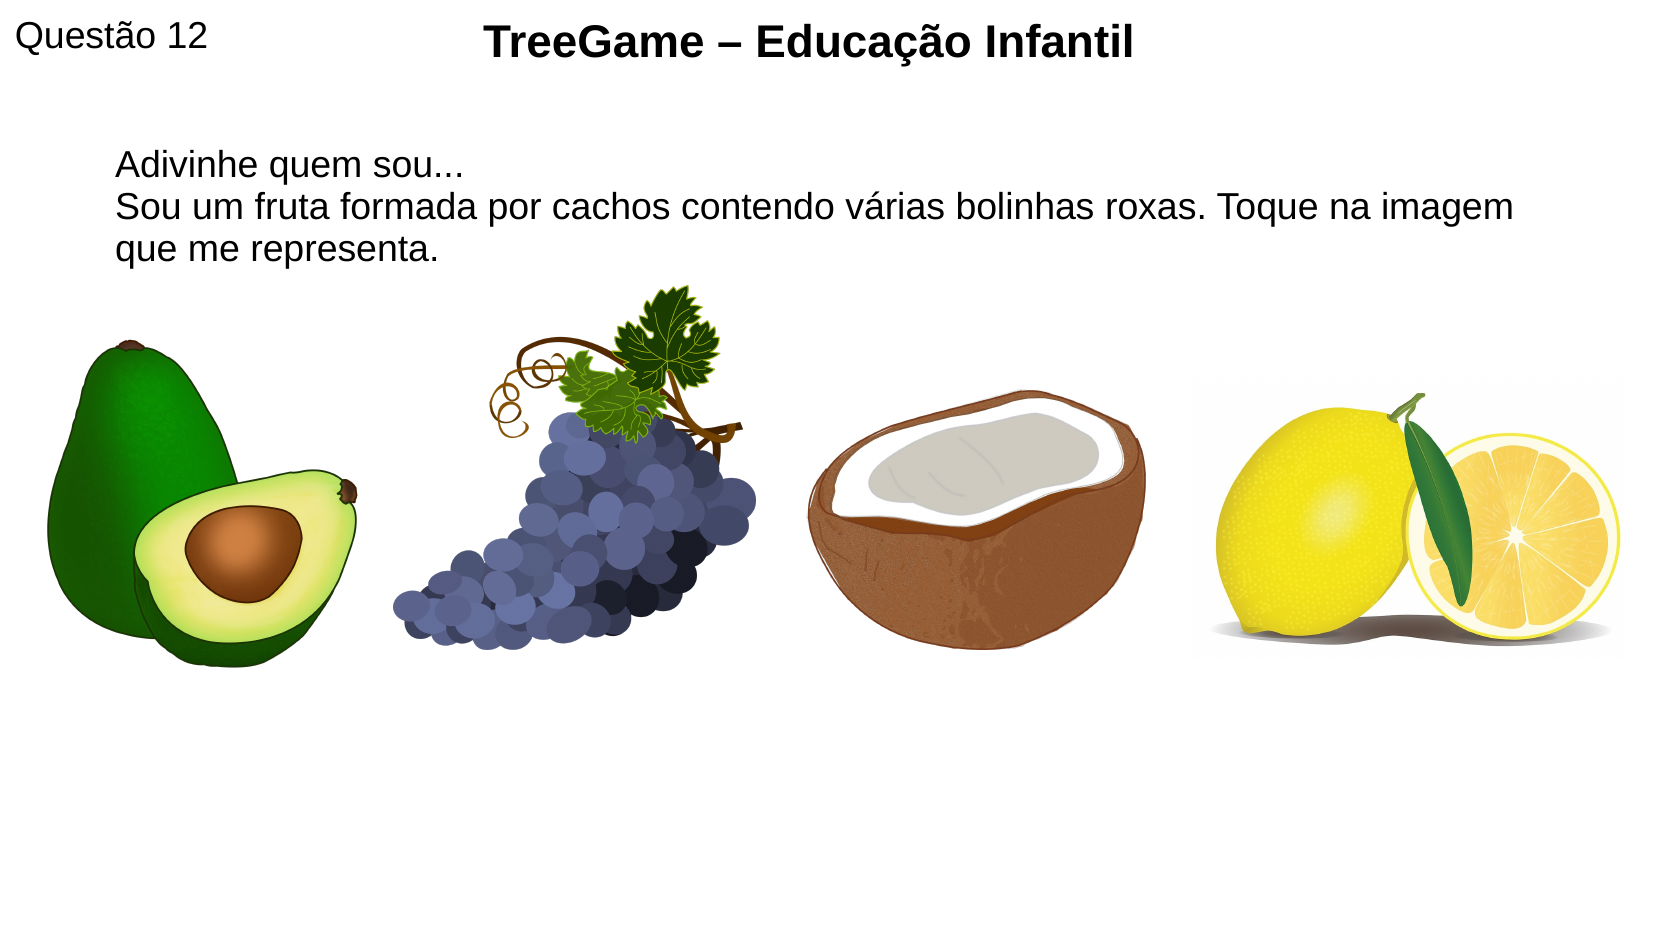

Questão 12
# TreeGame – Educação Infantil
Adivinhe quem sou...
Sou um fruta formada por cachos contendo várias bolinhas roxas. Toque na imagem que me representa.